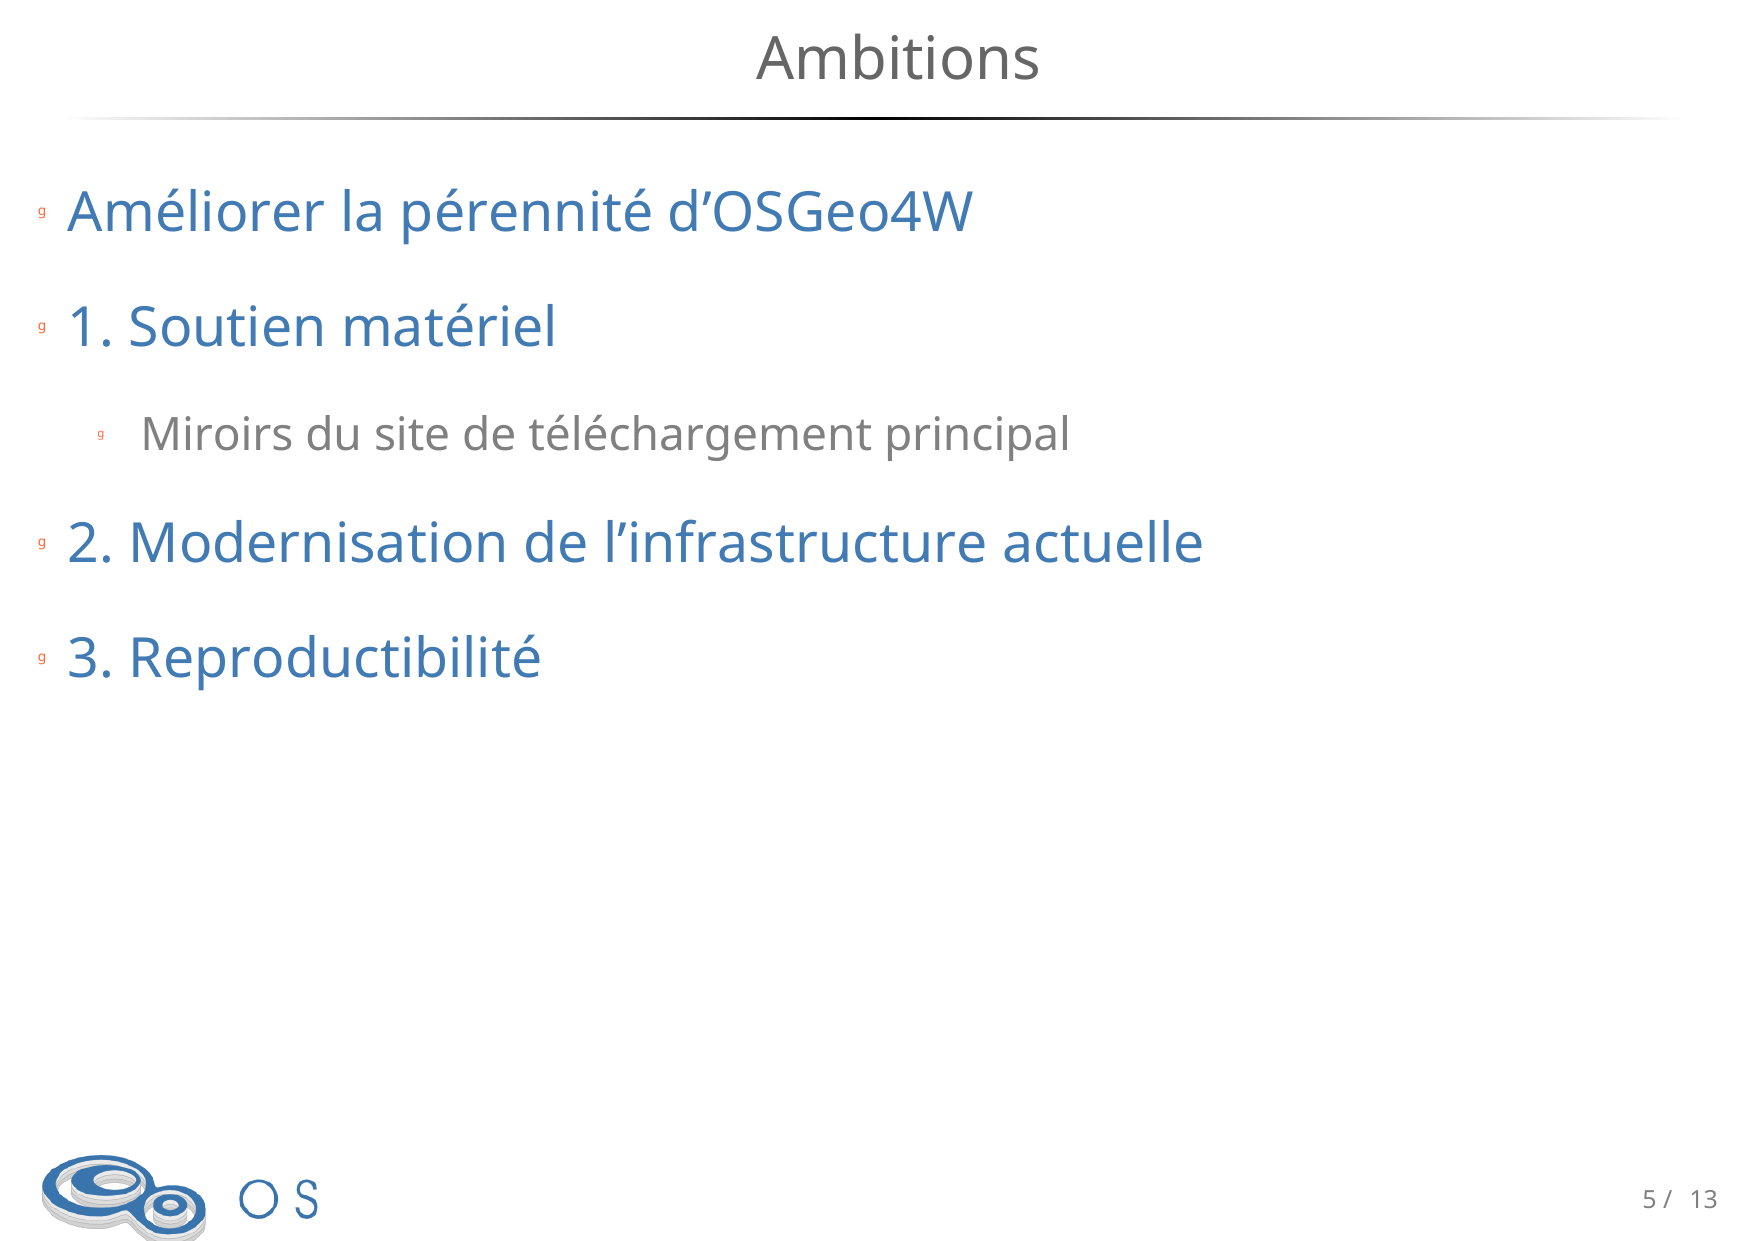

# Ambitions
Améliorer la pérennité d’OSGeo4W
1. Soutien matériel
Miroirs du site de téléchargement principal
2. Modernisation de l’infrastructure actuelle
3. Reproductibilité